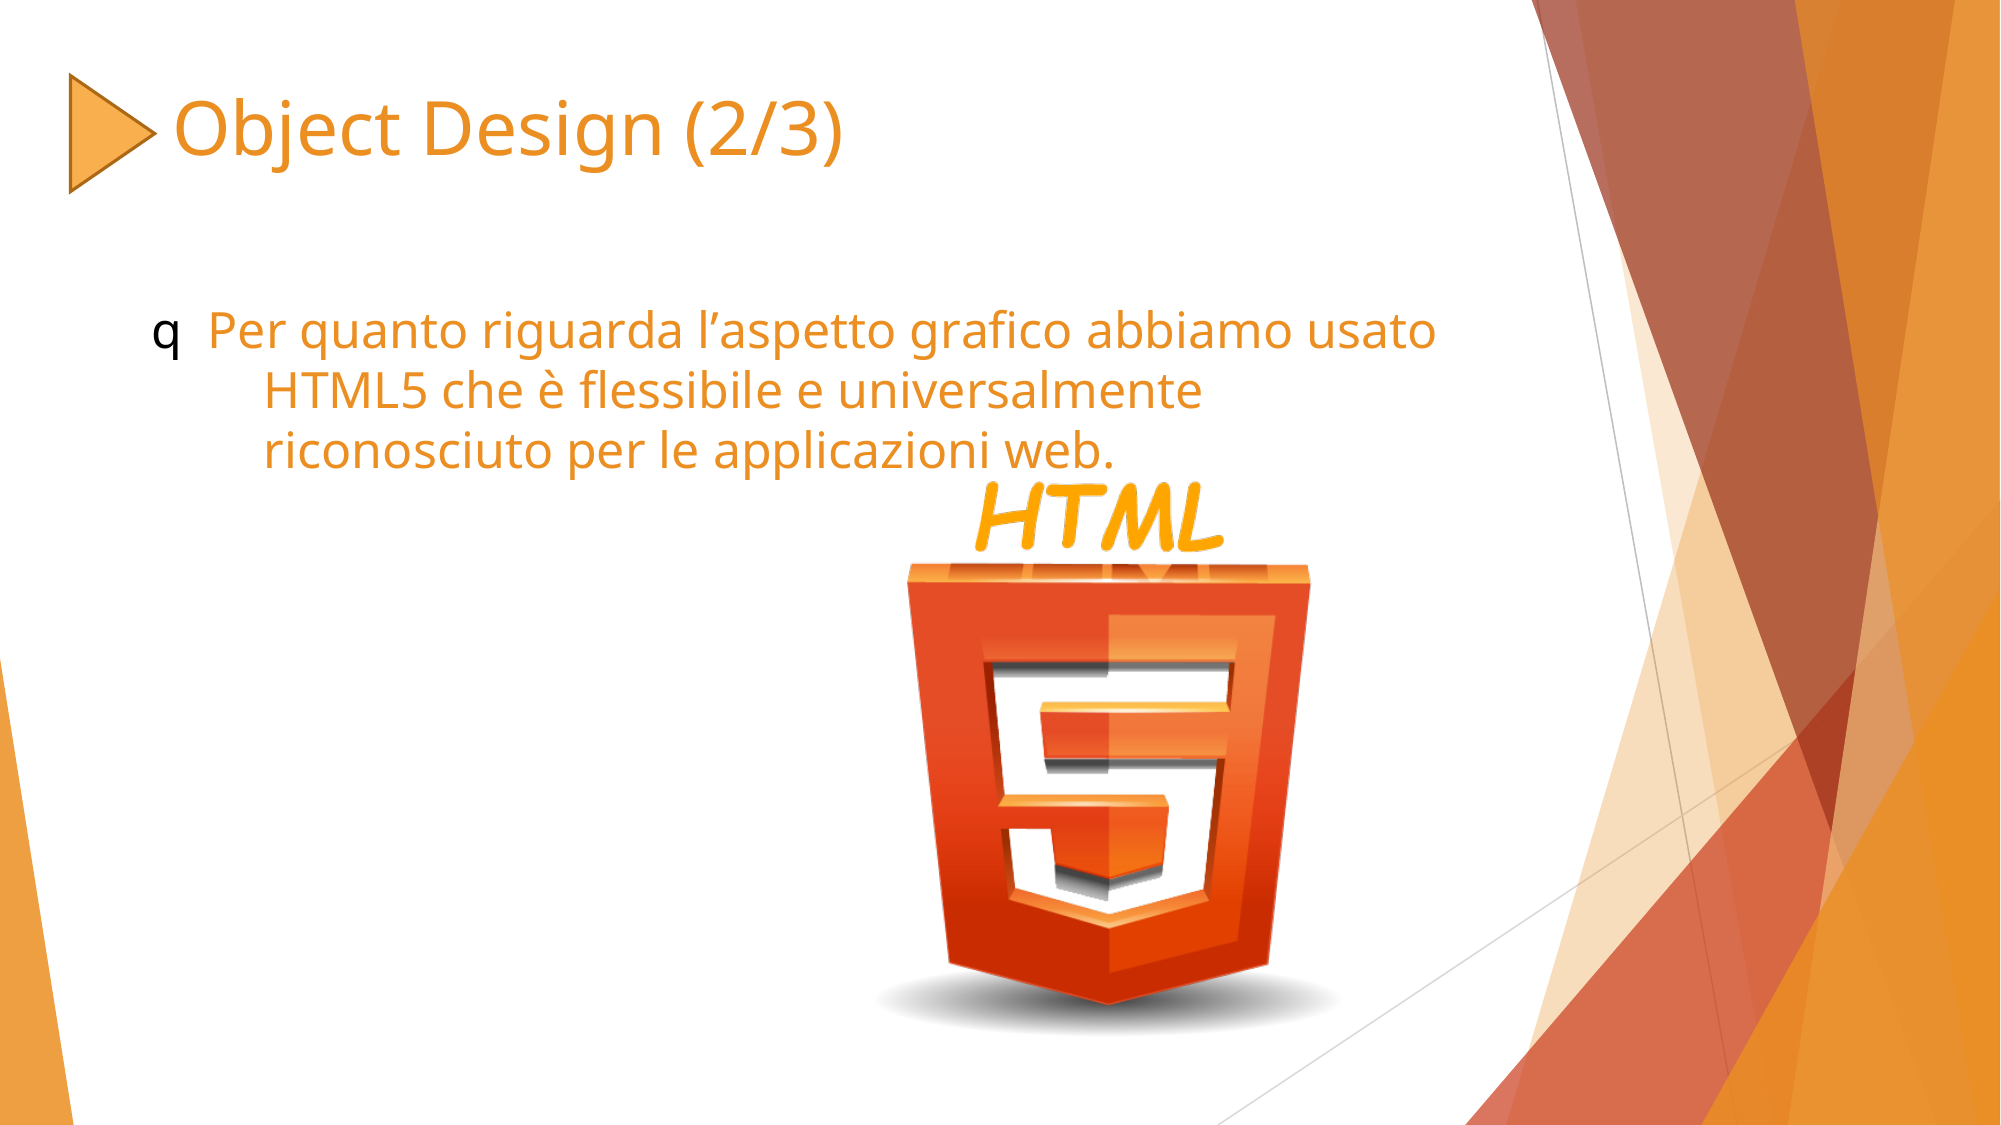

Object Design (2/3)
Per quanto riguarda l’aspetto grafico abbiamo usato HTML5 che è flessibile e universalmente riconosciuto per le applicazioni web.